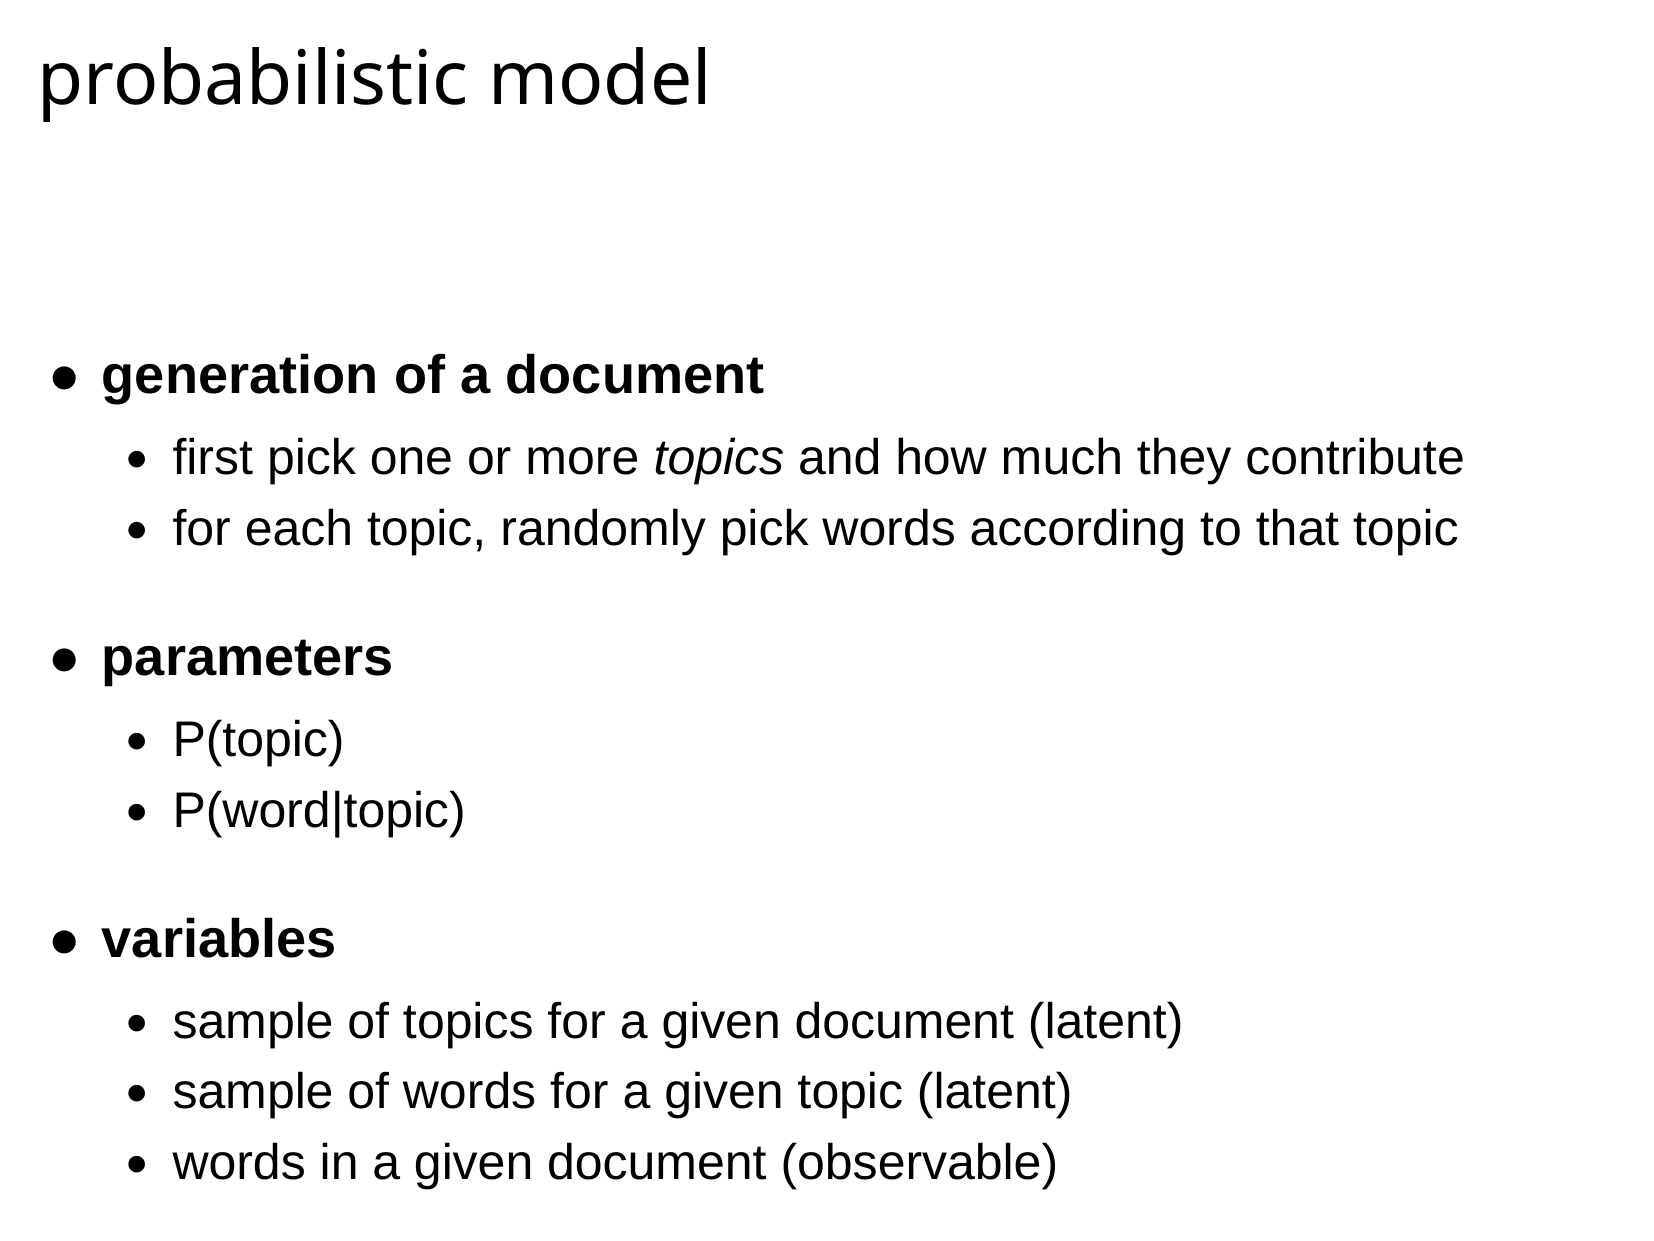

# probabilistic model
generation of a document
first pick one or more topics and how much they contribute
for each topic, randomly pick words according to that topic
parameters
P(topic)
P(word|topic)
variables
sample of topics for a given document (latent)
sample of words for a given topic (latent)
words in a given document (observable)